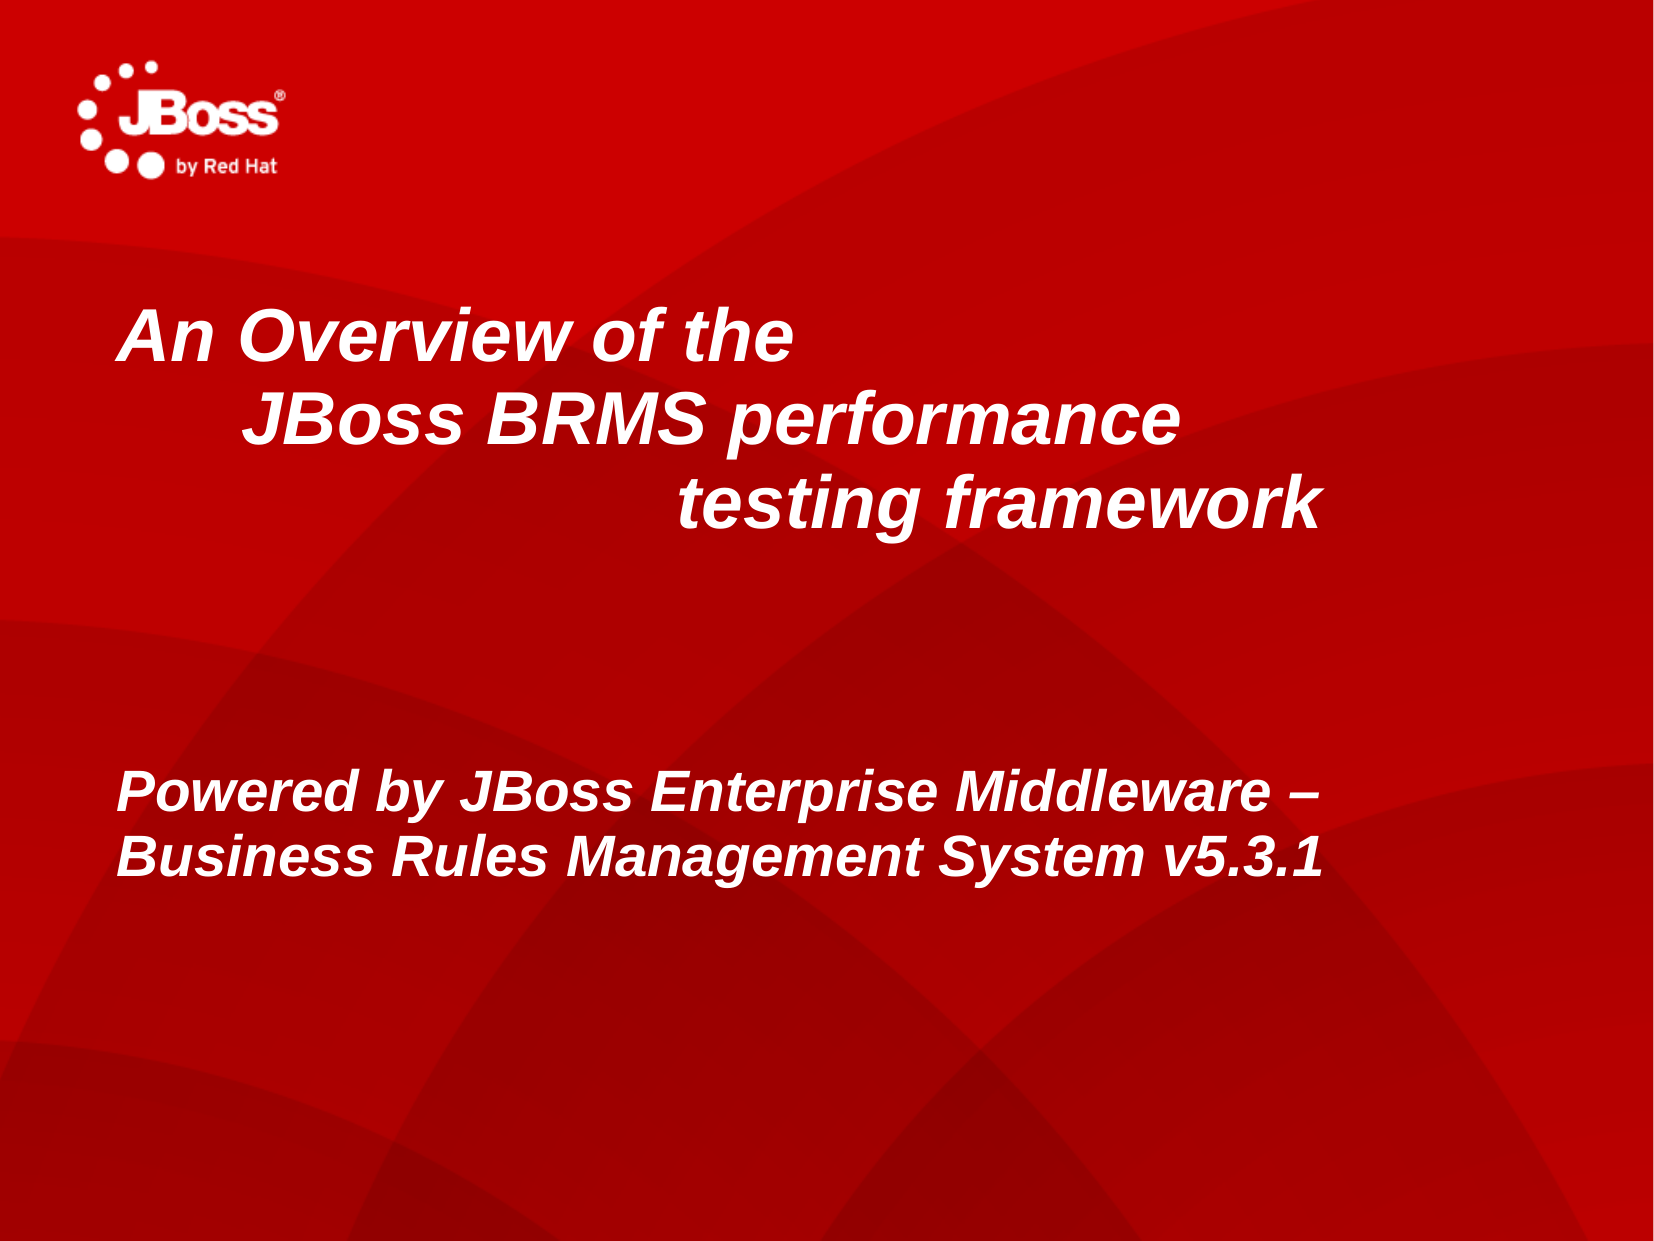

An Overview of the
 JBoss BRMS performance
 testing framework
Powered by JBoss Enterprise Middleware –
Business Rules Management System v5.3.1
TITLE SLIDE: HEADLINE
Presenter name
Title, Red Hat
Date